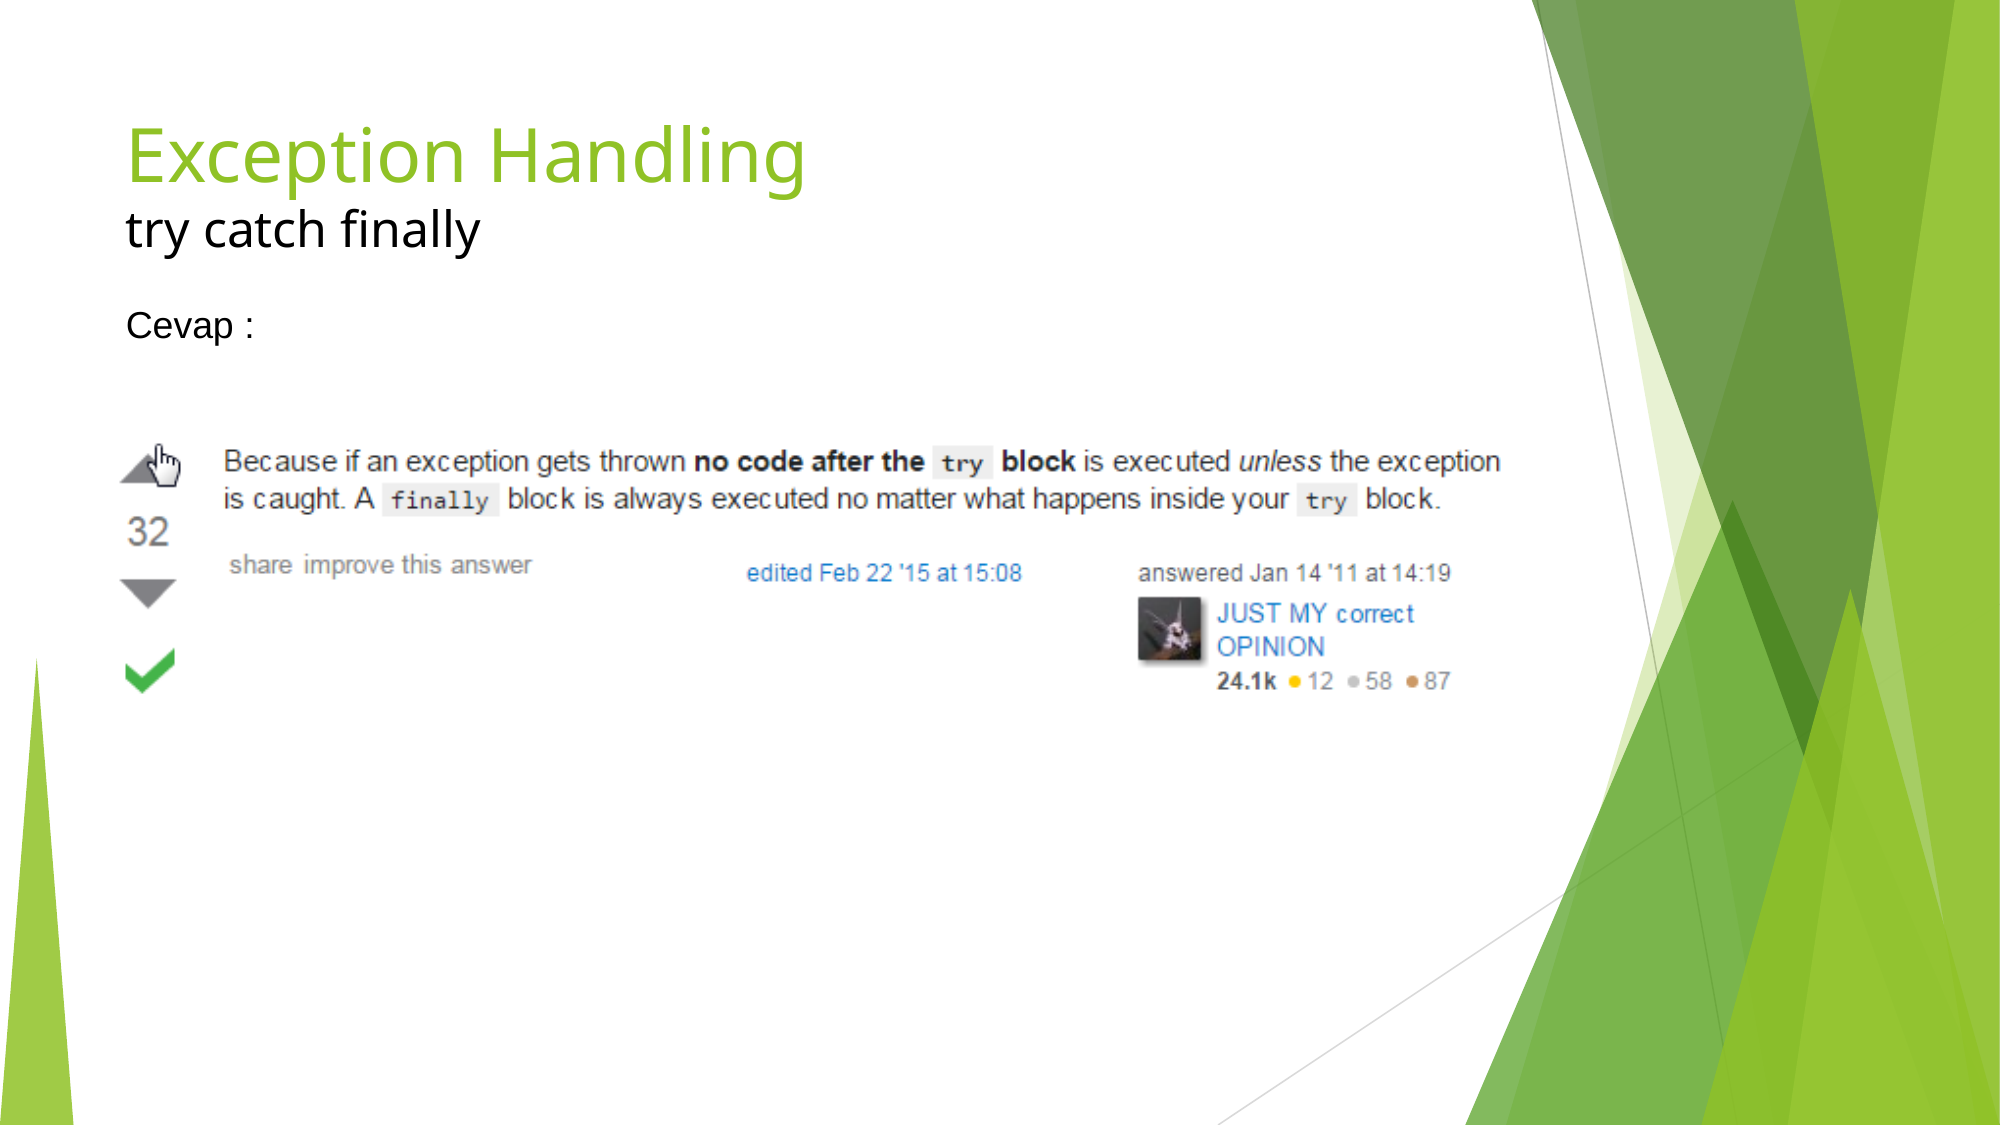

# Exception Handling try catch finally
Cevap :